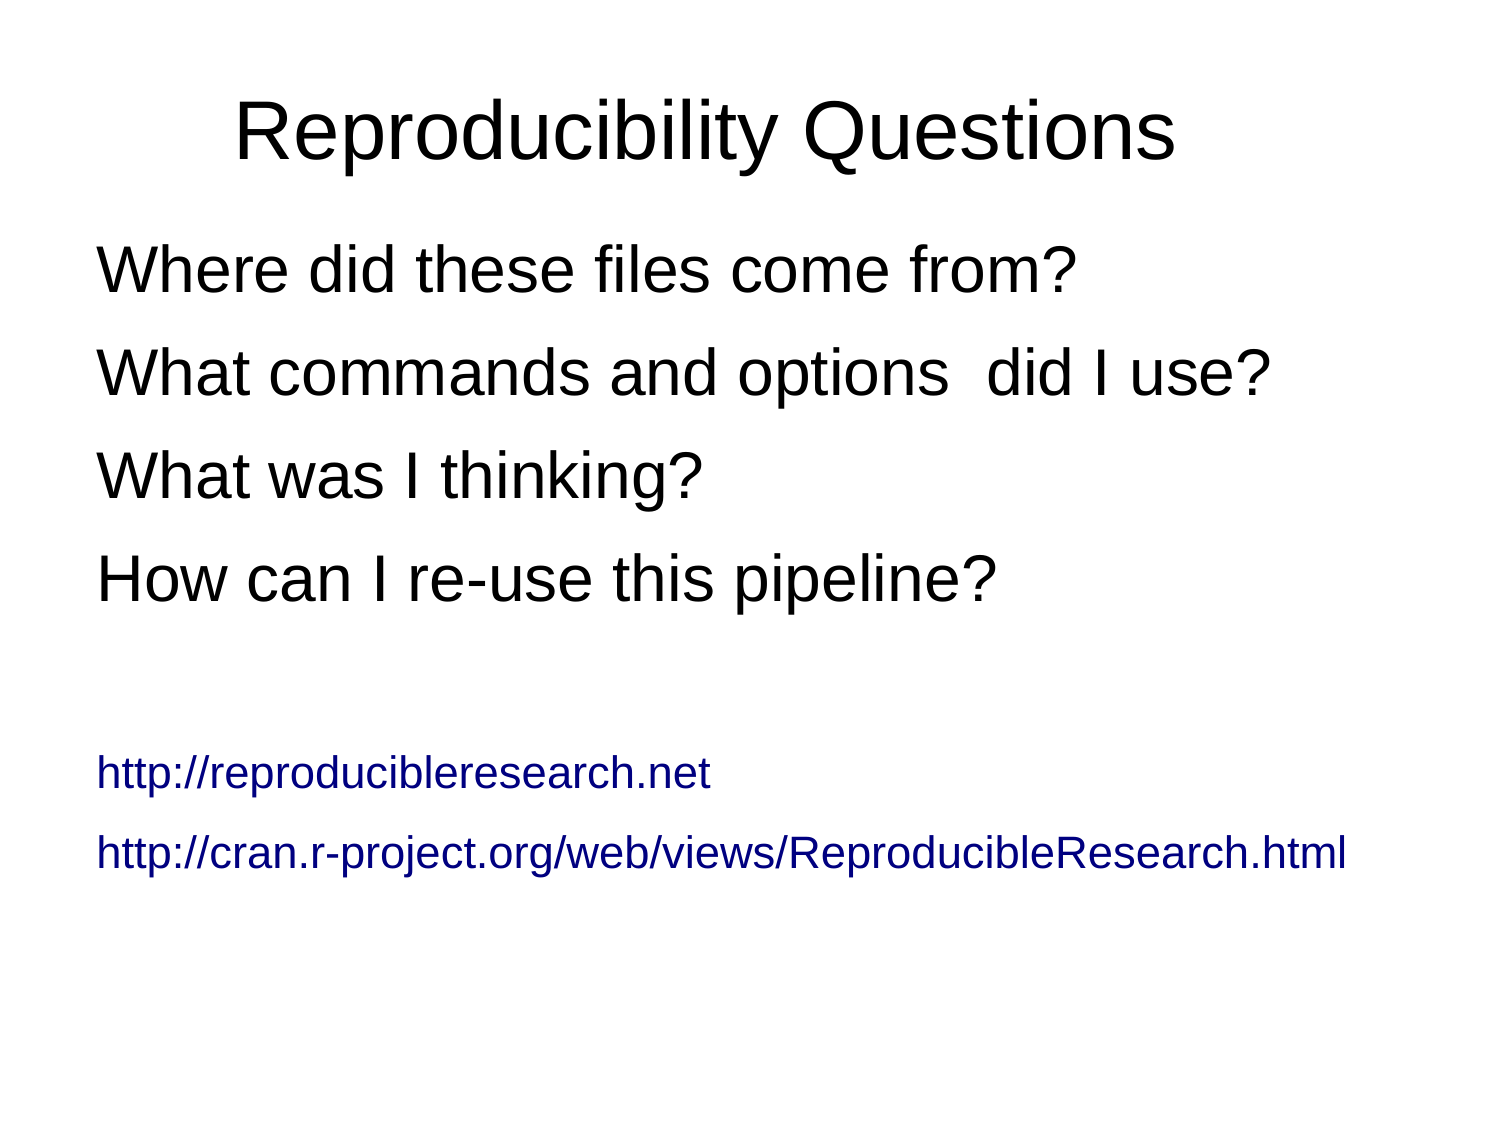

# Reproducibility Questions
Where did these files come from?
What commands and options did I use?
What was I thinking?
How can I re-use this pipeline?
http://reproducibleresearch.net
http://cran.r-project.org/web/views/ReproducibleResearch.html